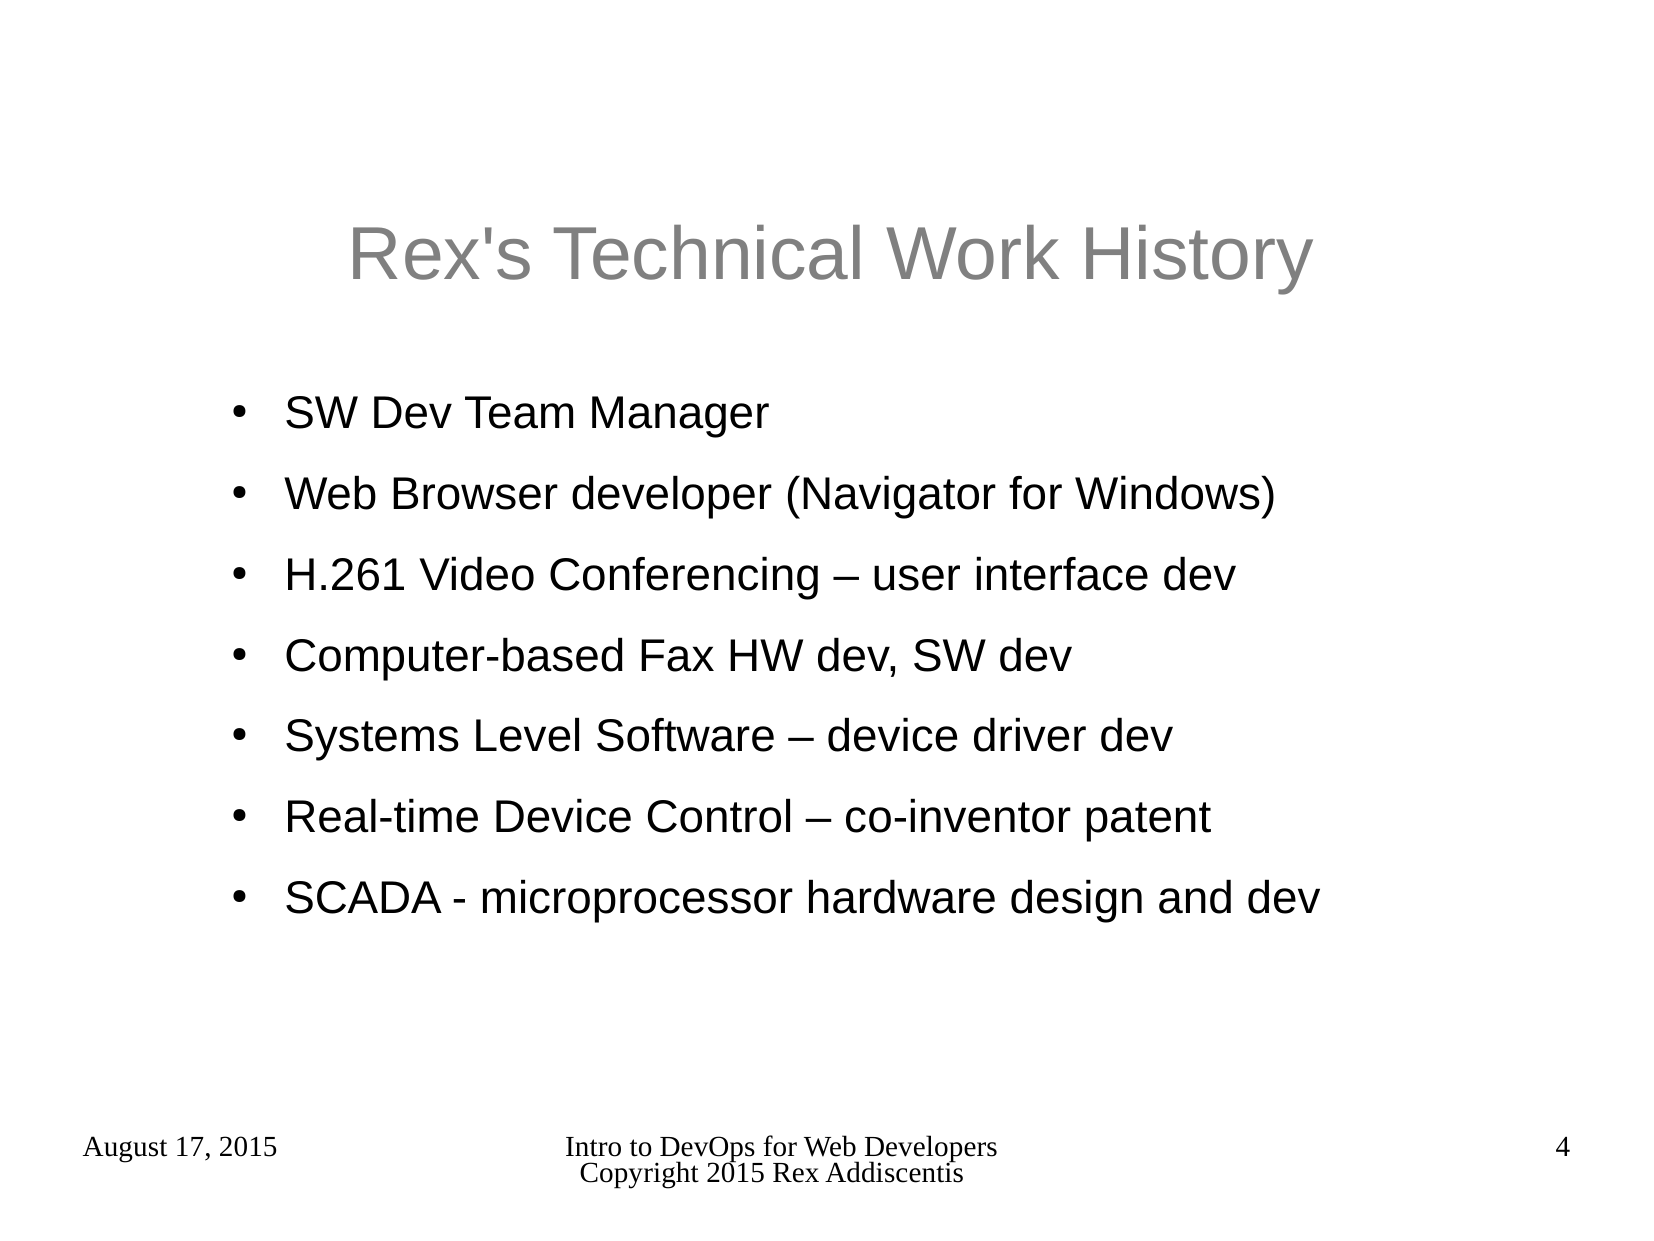

# Rex's Technical Work History
SW Dev Team Manager
Web Browser developer (Navigator for Windows)
H.261 Video Conferencing – user interface dev
Computer-based Fax HW dev, SW dev
Systems Level Software – device driver dev
Real-time Device Control – co-inventor patent
SCADA - microprocessor hardware design and dev
August 17, 2015
Intro to DevOps for Web Developers Copyright 2015 Rex Addiscentis
4